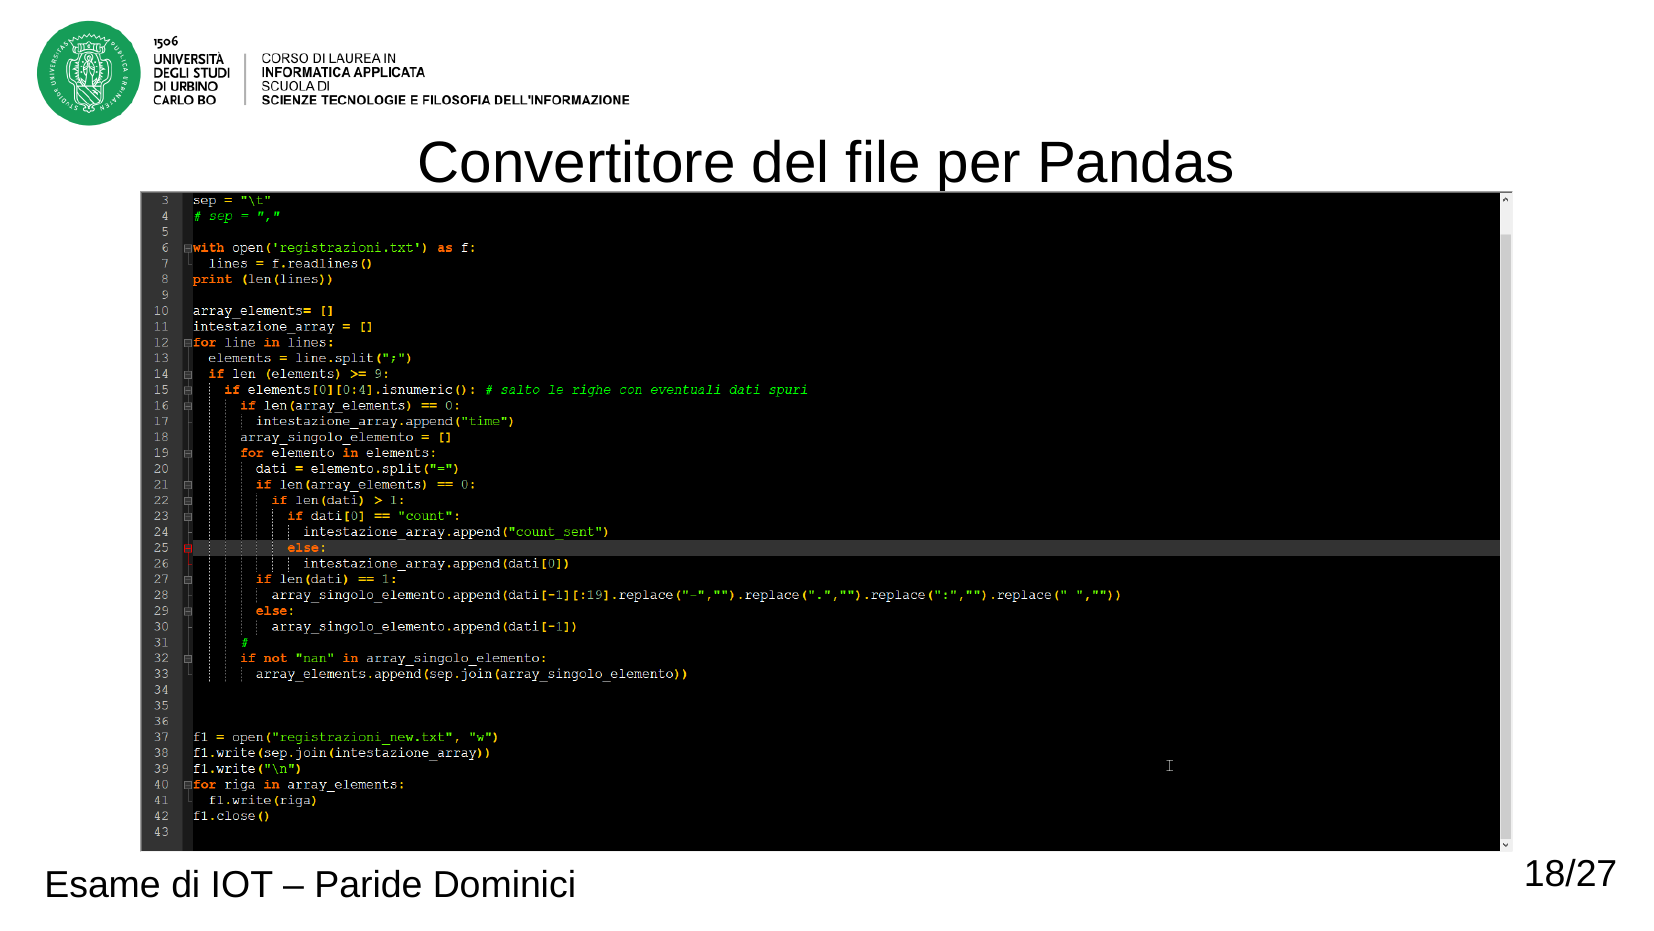

# Convertitore del file per Pandas
Esame di IOT – Paride Dominici